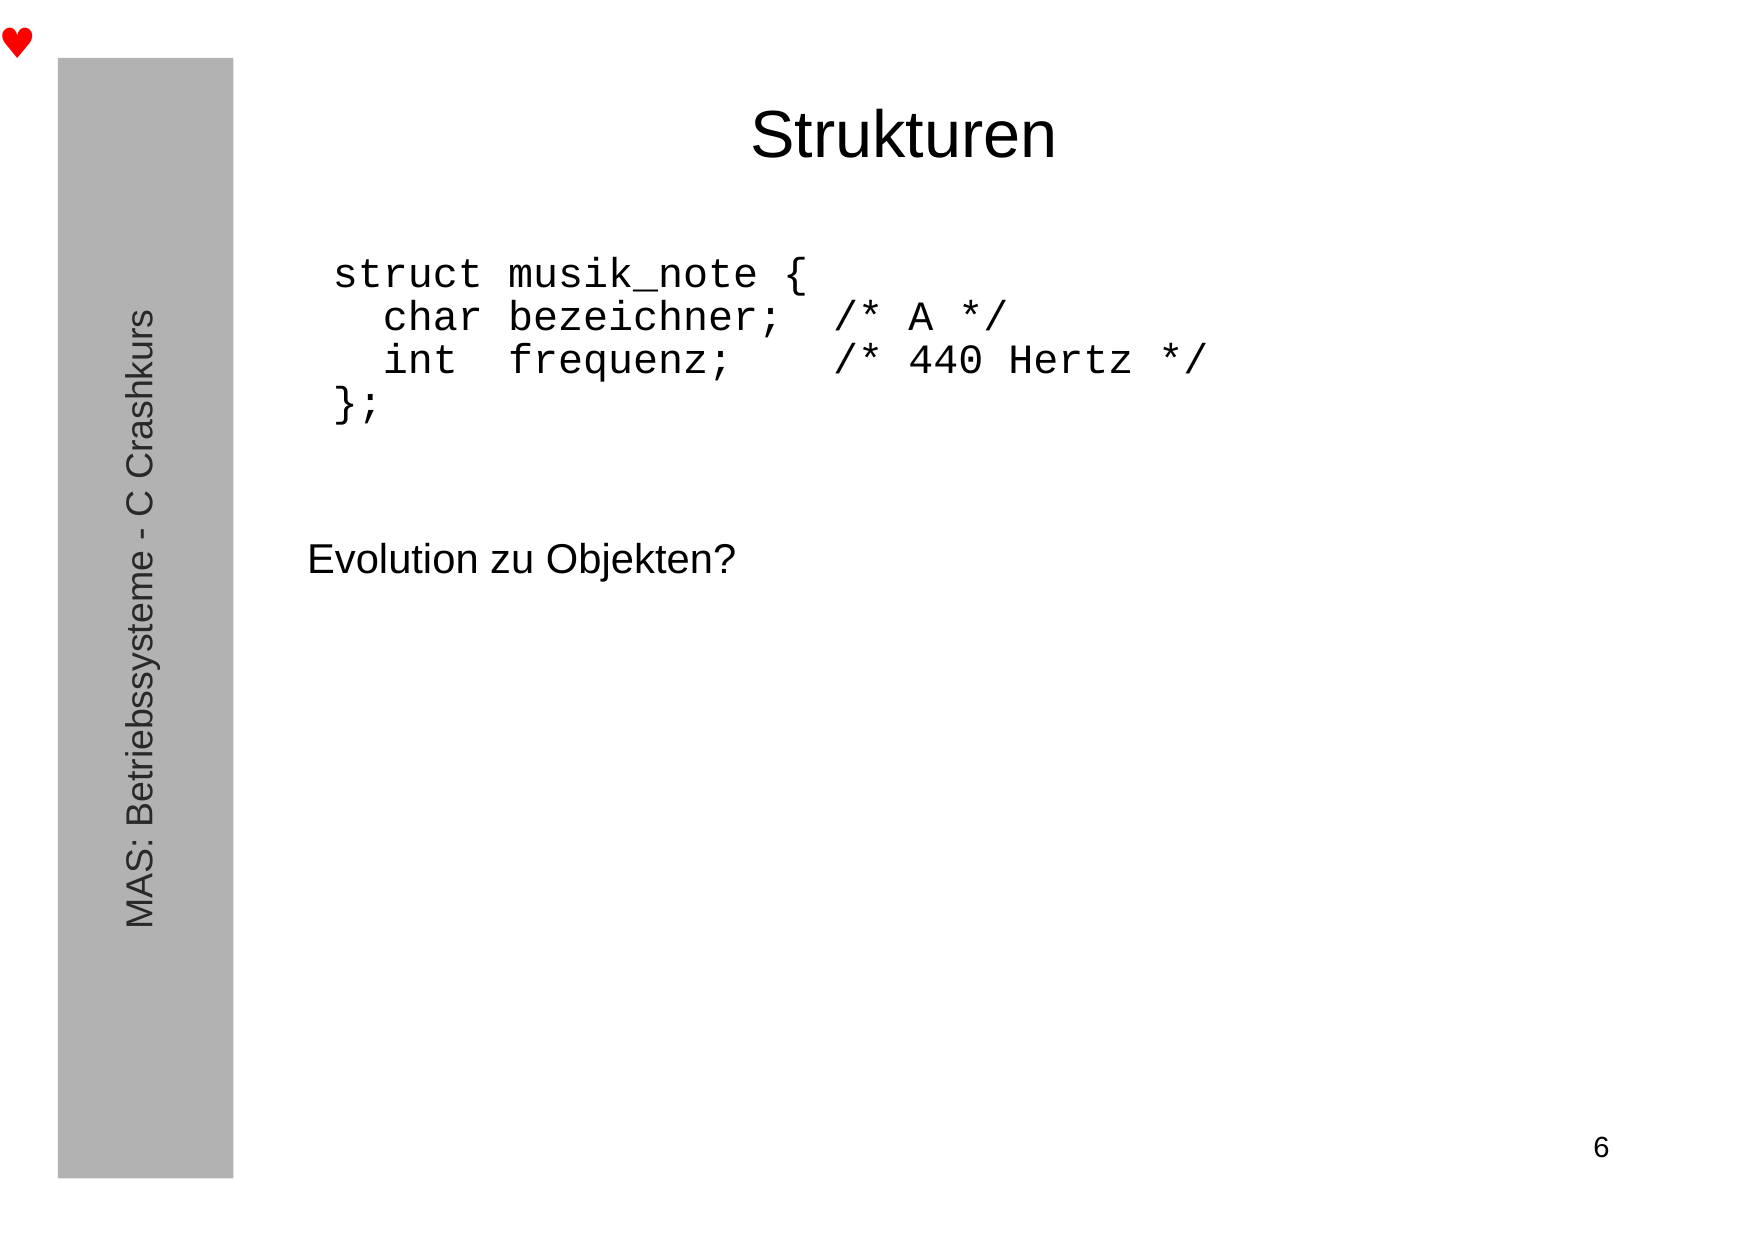

♥️
Strukturen
struct musik_note {
 char bezeichner; /* A */
 int frequenz; /* 440 Hertz */
};
Evolution zu Objekten?
MAS: Betriebssysteme - C Crashkurs